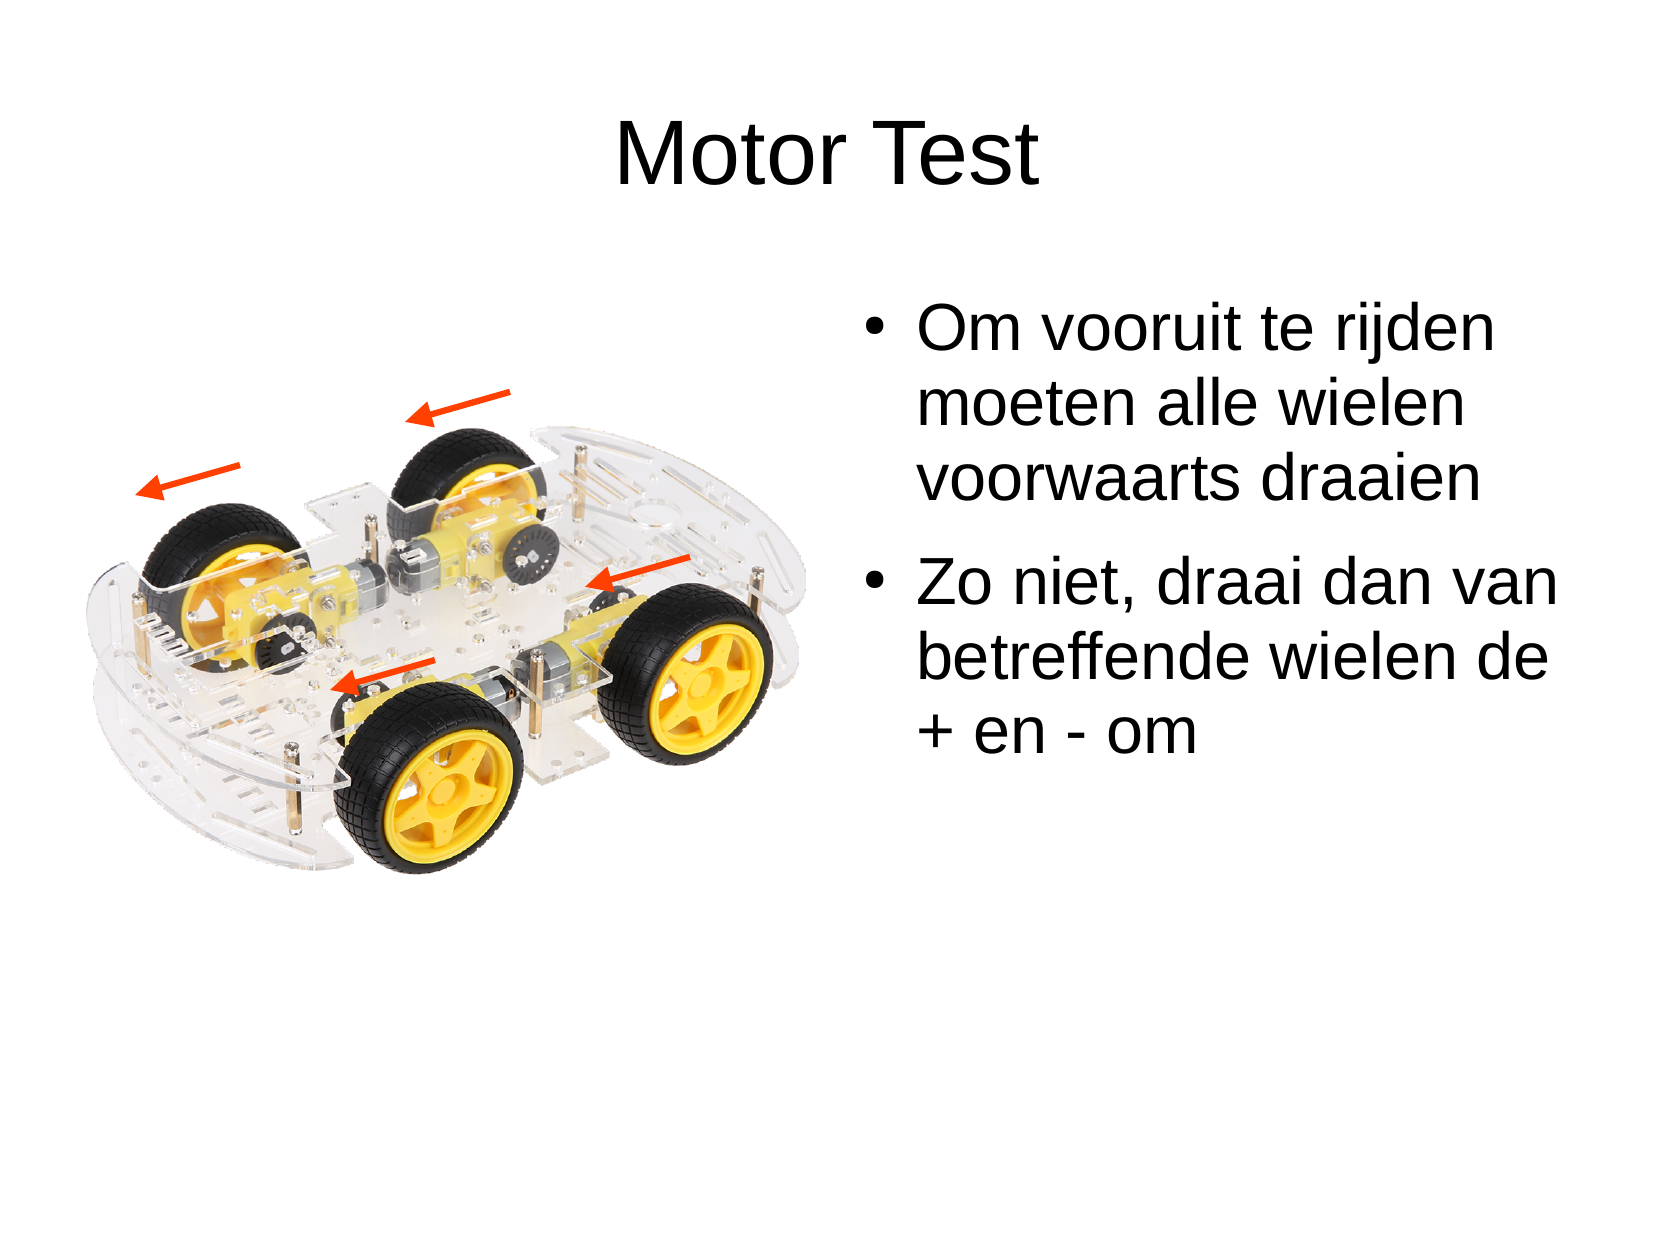

# Motor Test
Om vooruit te rijden moeten alle wielen voorwaarts draaien
Zo niet, draai dan van betreffende wielen de + en - om